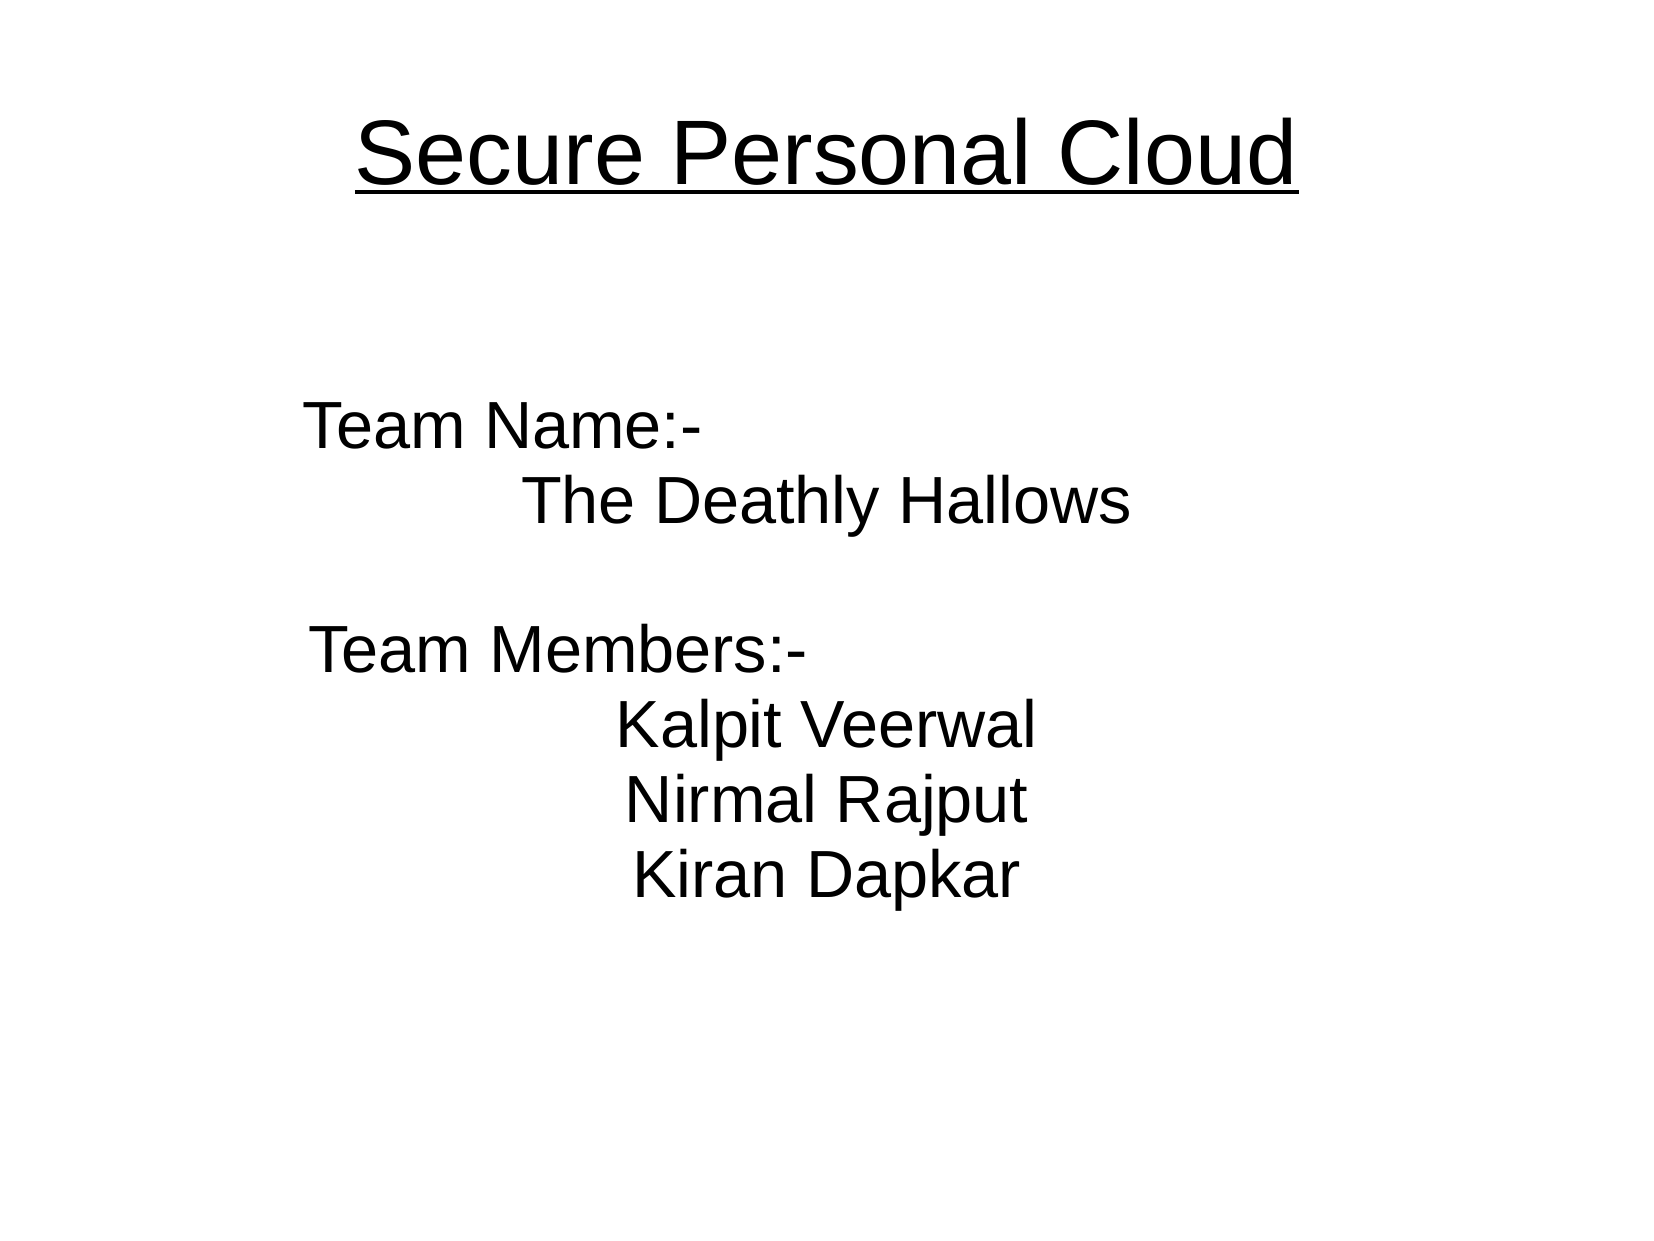

# Secure Personal Cloud
Team Name:-
The Deathly Hallows
Team Members:-
Kalpit Veerwal
Nirmal Rajput
Kiran Dapkar